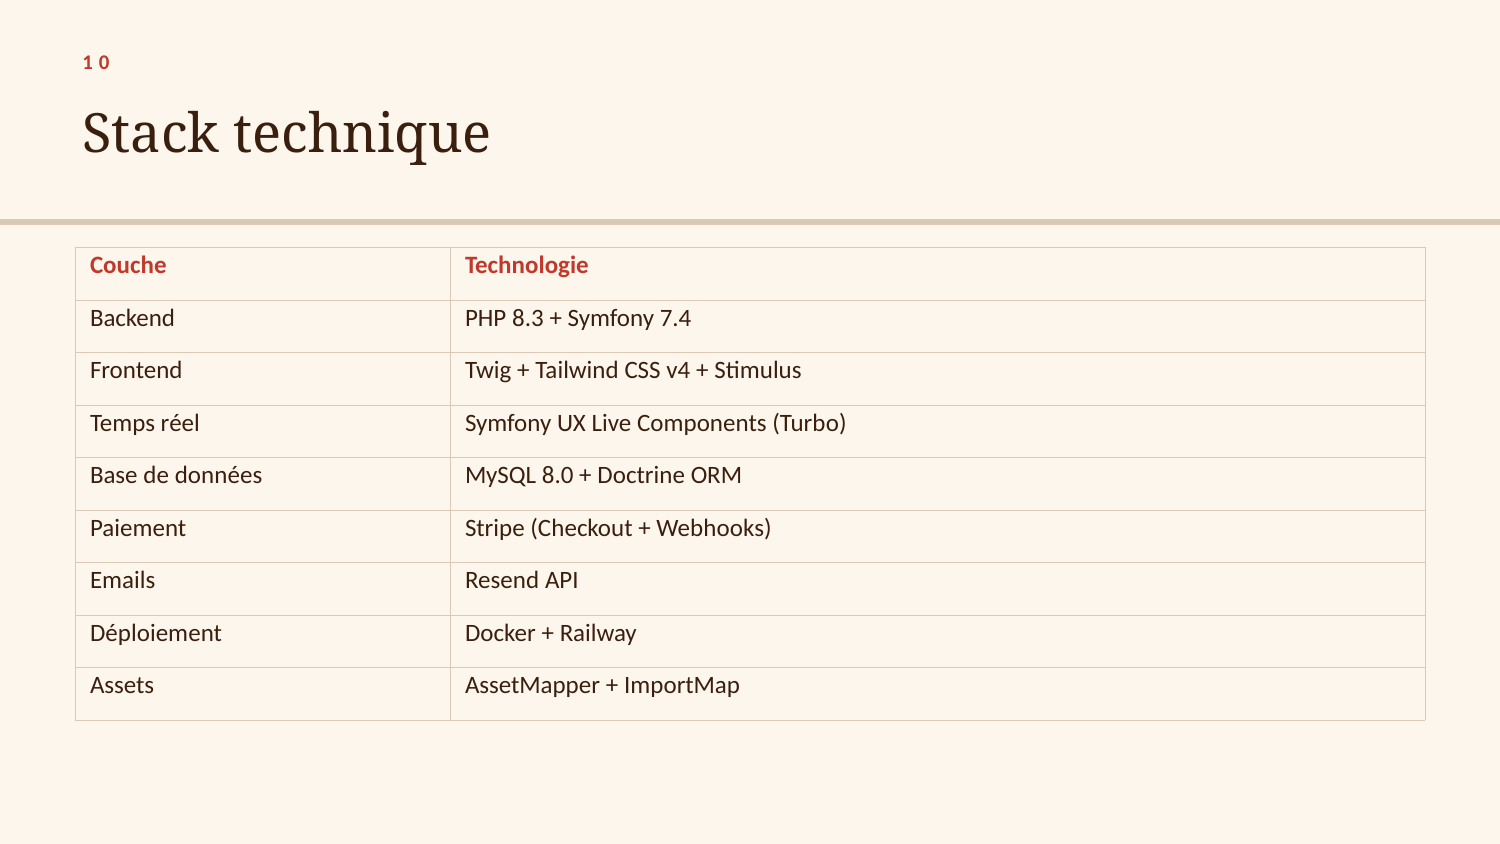

10
Stack technique
| Couche | Technologie |
| --- | --- |
| Backend | PHP 8.3 + Symfony 7.4 |
| Frontend | Twig + Tailwind CSS v4 + Stimulus |
| Temps réel | Symfony UX Live Components (Turbo) |
| Base de données | MySQL 8.0 + Doctrine ORM |
| Paiement | Stripe (Checkout + Webhooks) |
| Emails | Resend API |
| Déploiement | Docker + Railway |
| Assets | AssetMapper + ImportMap |